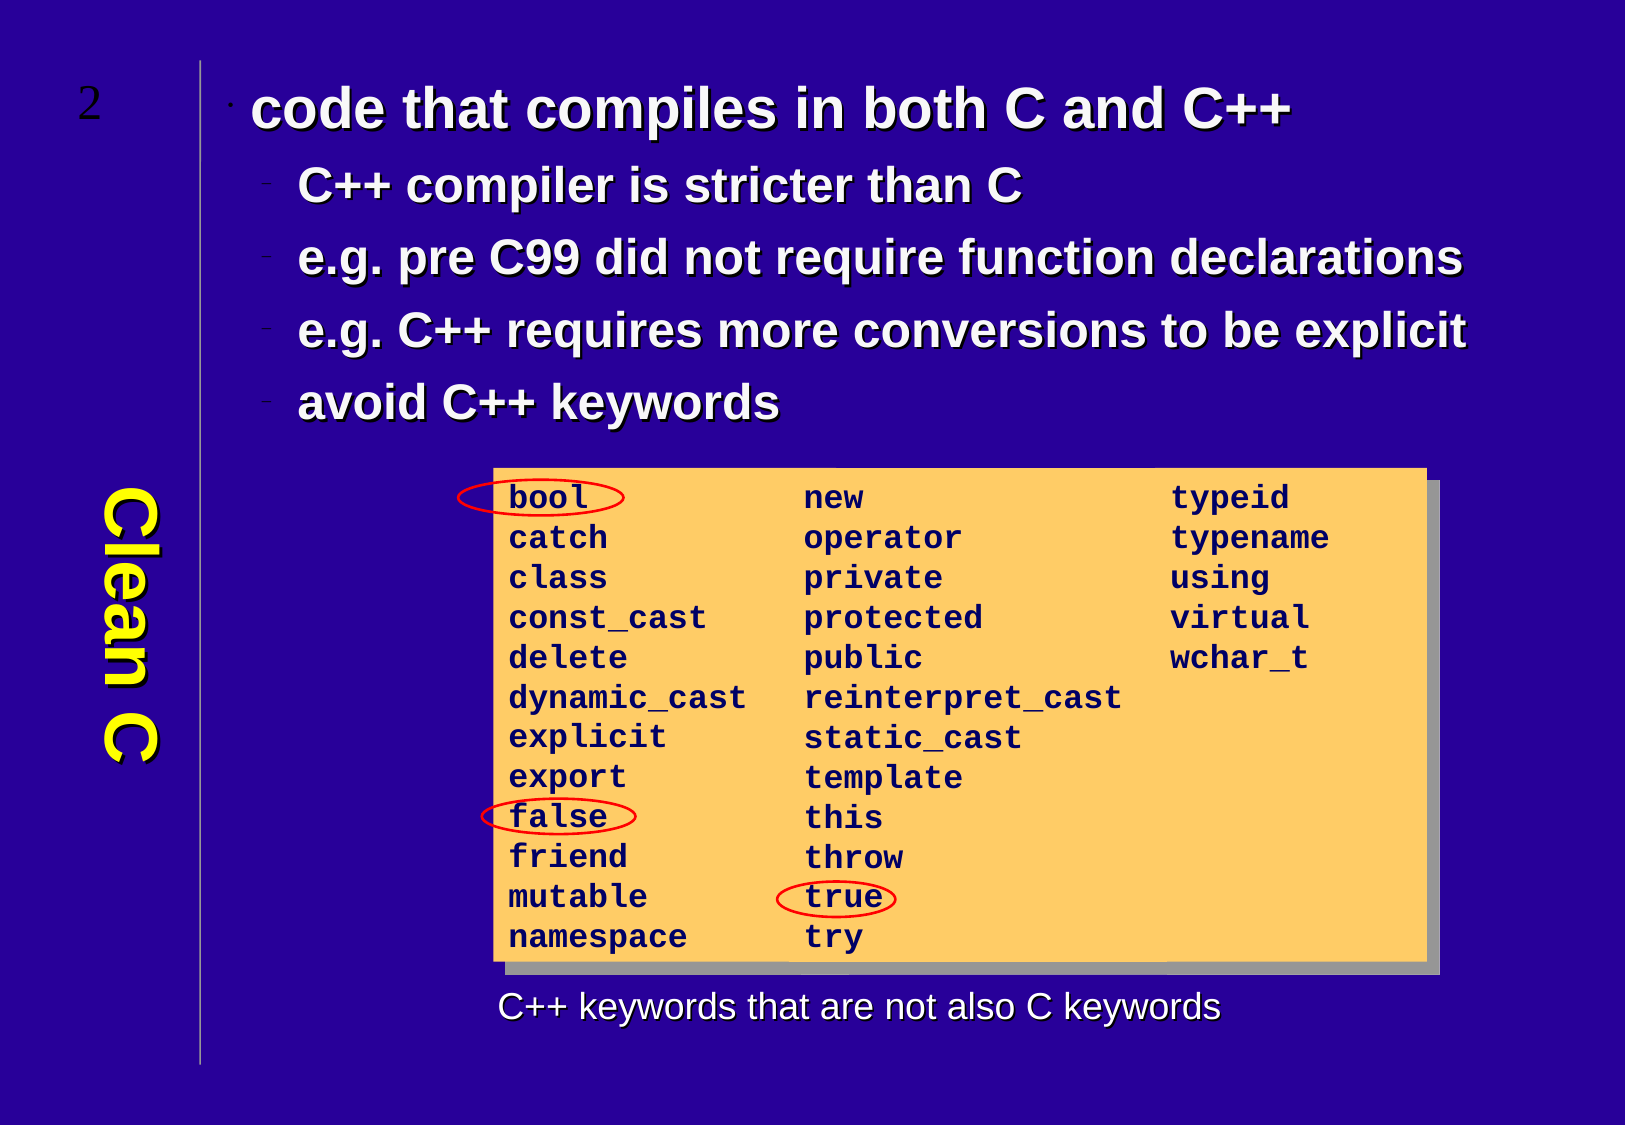

2
 code that compiles in both C and C++
C++ compiler is stricter than C
e.g. pre C99 did not require function declarations
e.g. C++ requires more conversions to be explicit
avoid C++ keywords
# Clean C
bool
catch
class
const_cast
delete
dynamic_cast
explicit
export
false
friend
mutable
namespace
typeid
typename
using
virtual
wchar_t
new
operator
private
protected
public
reinterpret_cast
static_cast
template
this
throw
true
try
C++ keywords that are not also C keywords